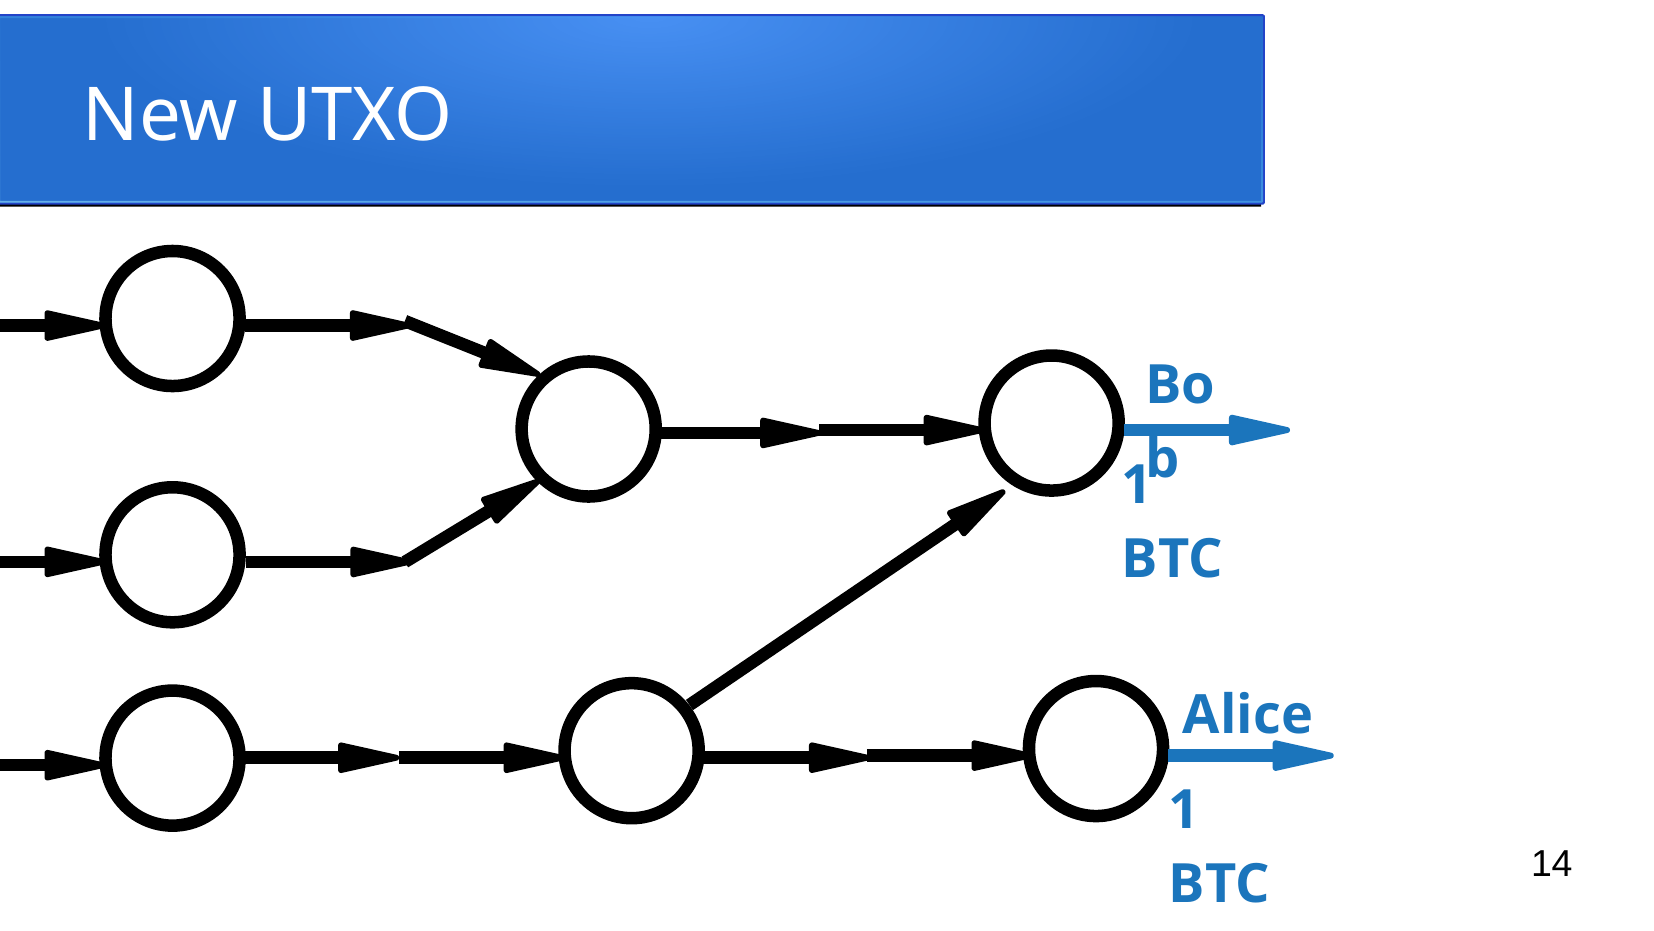

# New UTXO
Bob
1 BTC
Alice
1 BTC